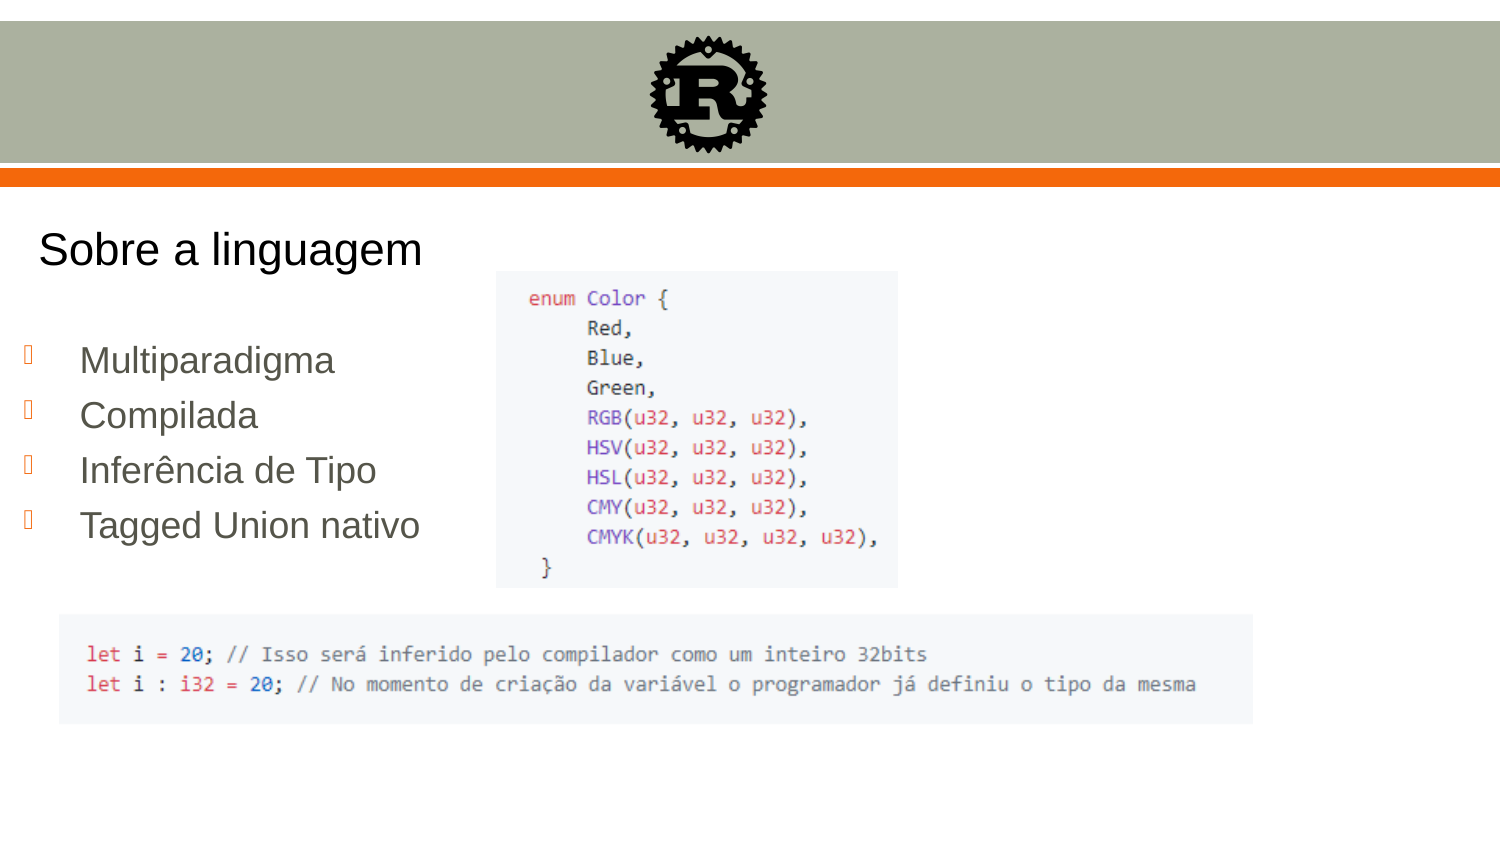

Sobre a linguagem
Multiparadigma
Compilada
Inferência de Tipo
Tagged Union nativo